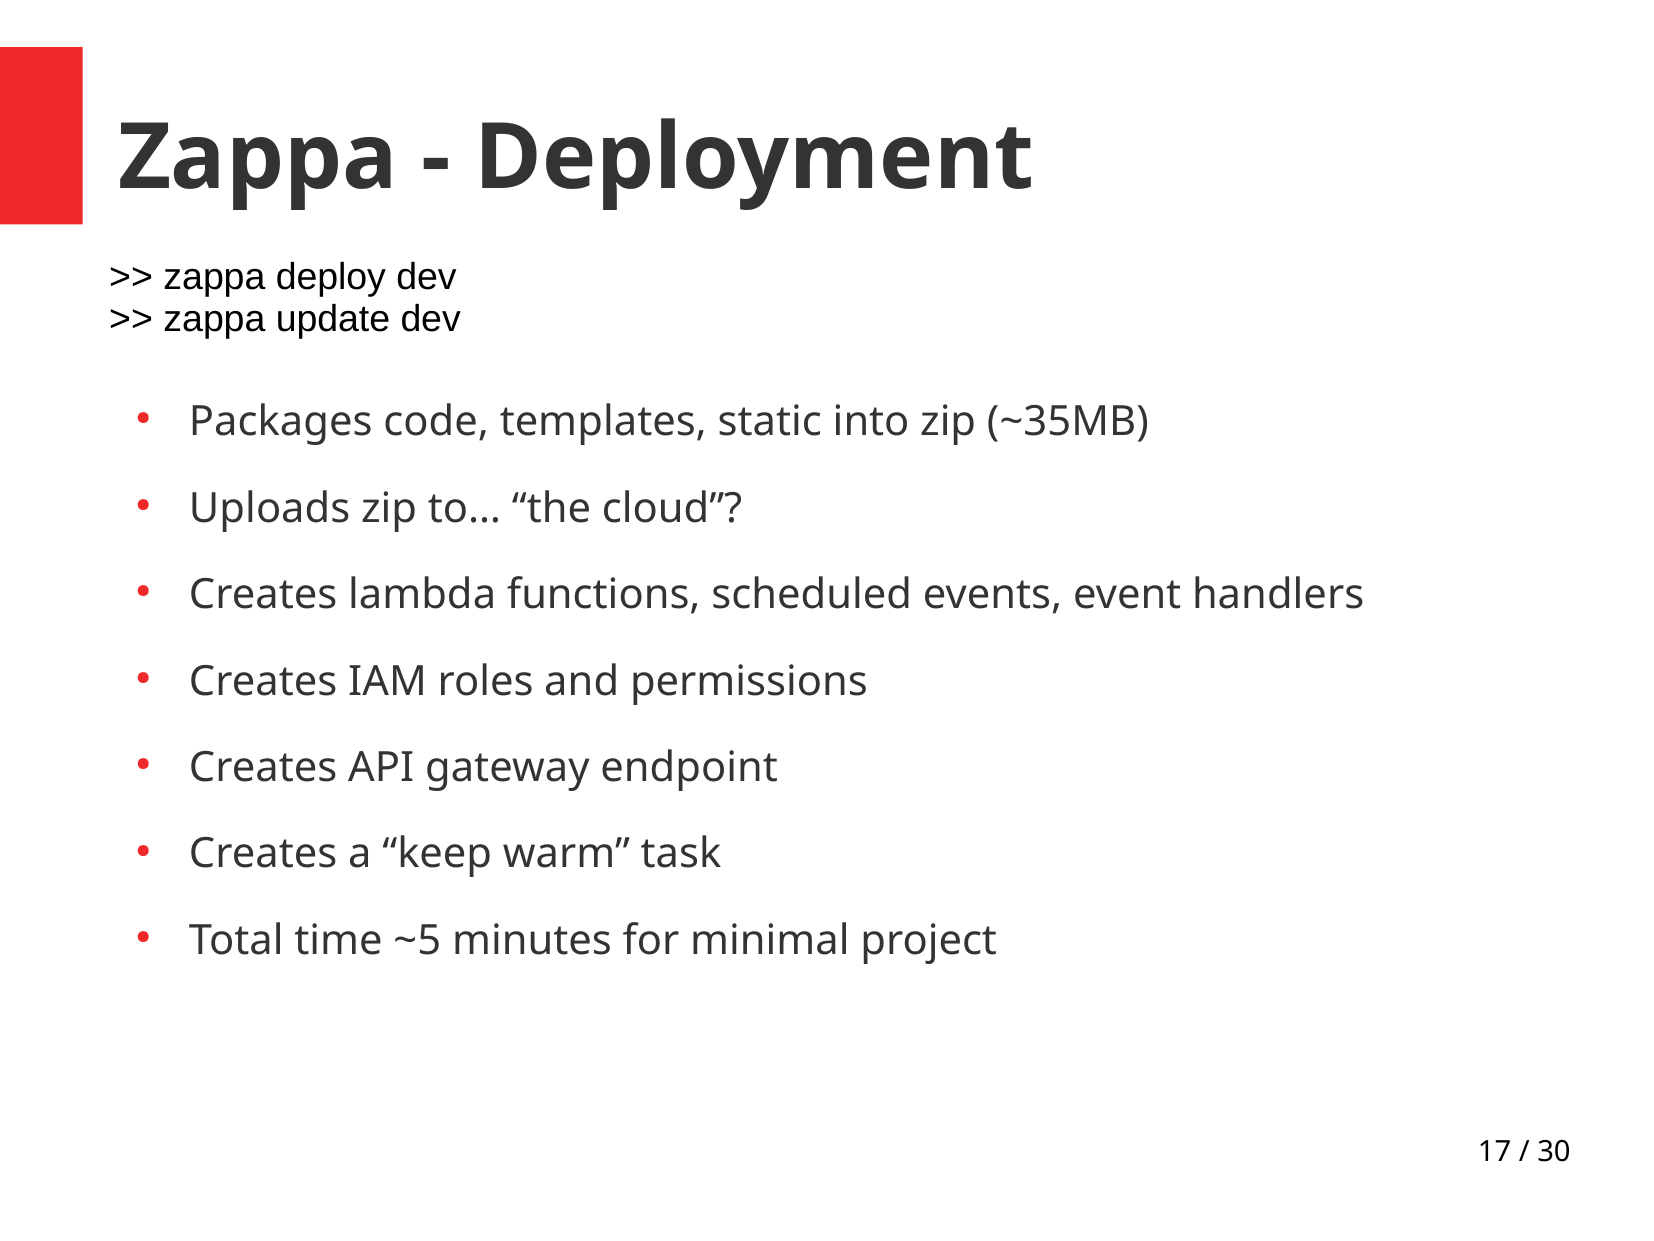

# Zappa - Deployment
>> zappa deploy dev
>> zappa update dev
Packages code, templates, static into zip (~35MB)
Uploads zip to… “the cloud”?
Creates lambda functions, scheduled events, event handlers
Creates IAM roles and permissions
Creates API gateway endpoint
Creates a “keep warm” task
Total time ~5 minutes for minimal project
17